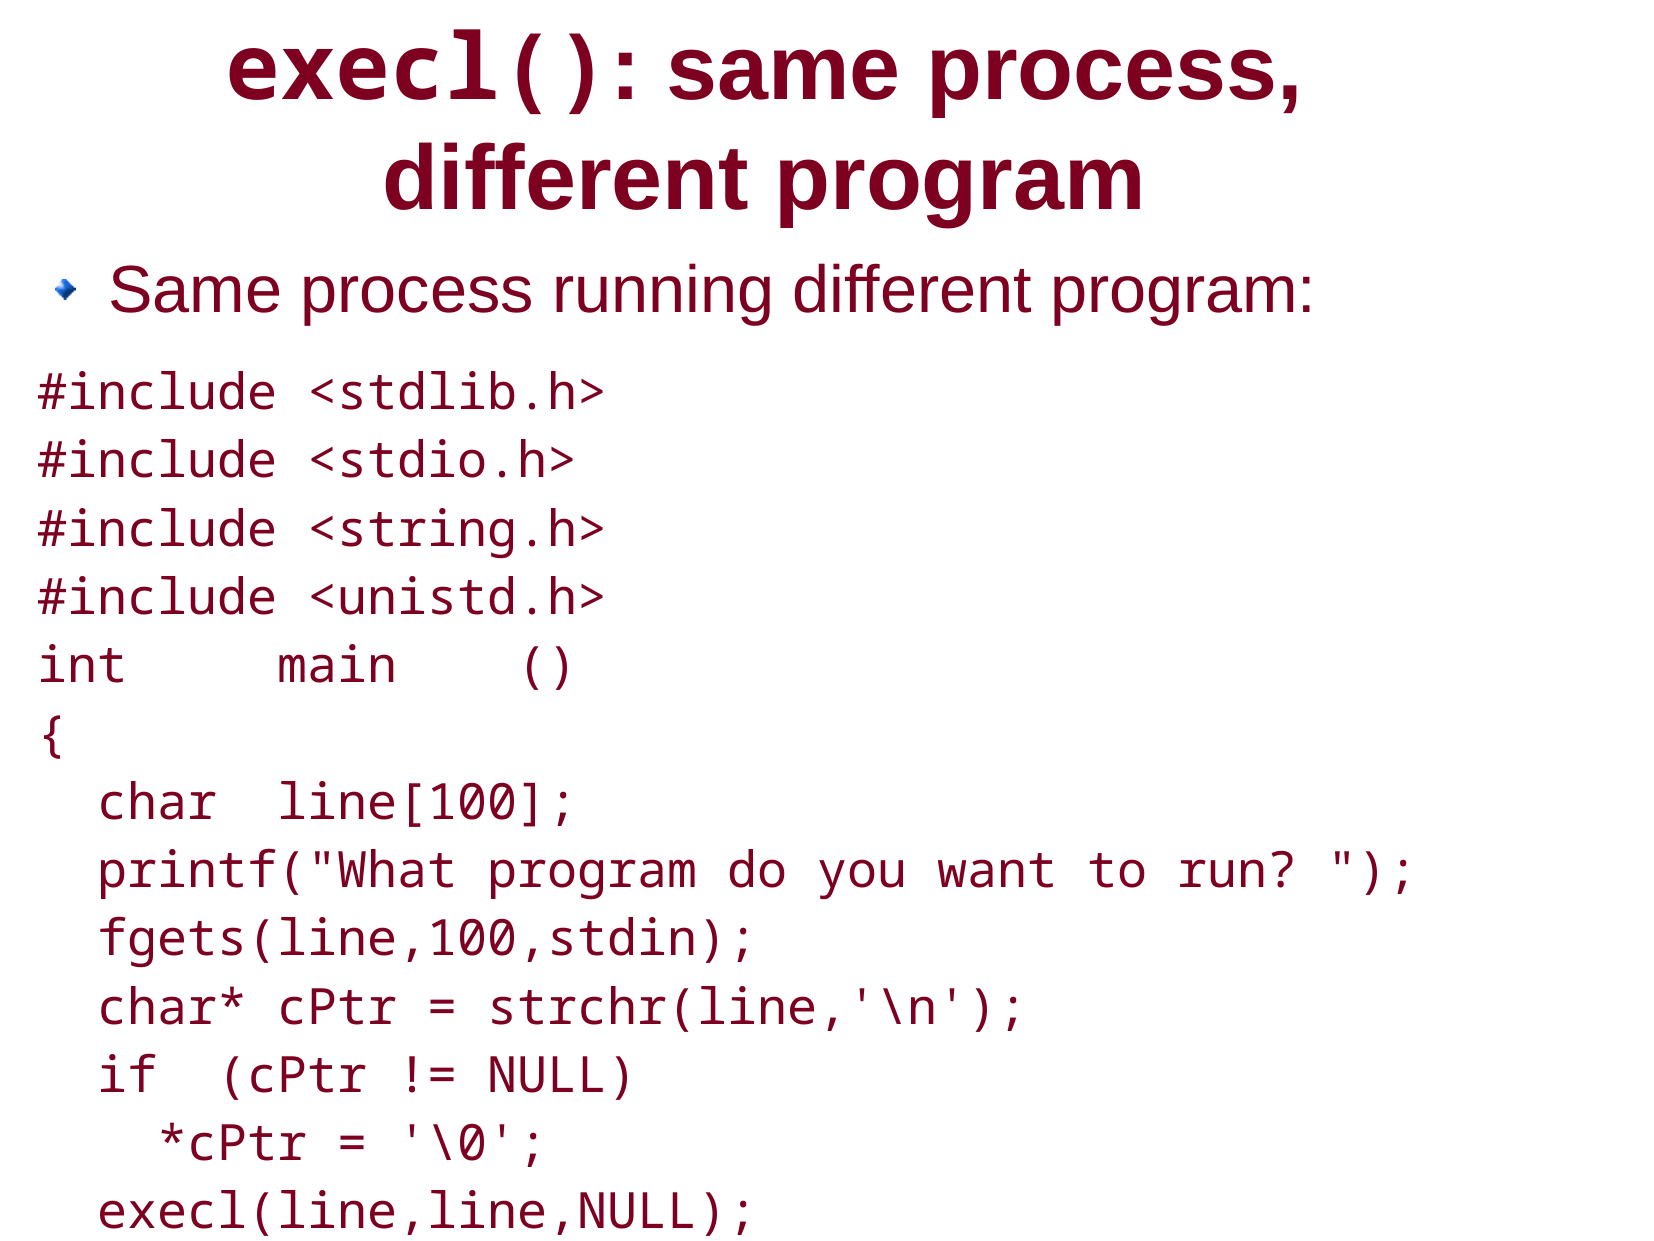

# execl(): same process, different program
Same process running different program:
#include <stdlib.h>
#include <stdio.h>
#include <string.h>
#include <unistd.h>
int main ()
{
 char line[100];
 printf("What program do you want to run? ");
 fgets(line,100,stdin);
 char* cPtr = strchr(line,'\n');
 if (cPtr != NULL)
 *cPtr = '\0';
 execl(line,line,NULL);
 return(EXIT_SUCCESS);
}